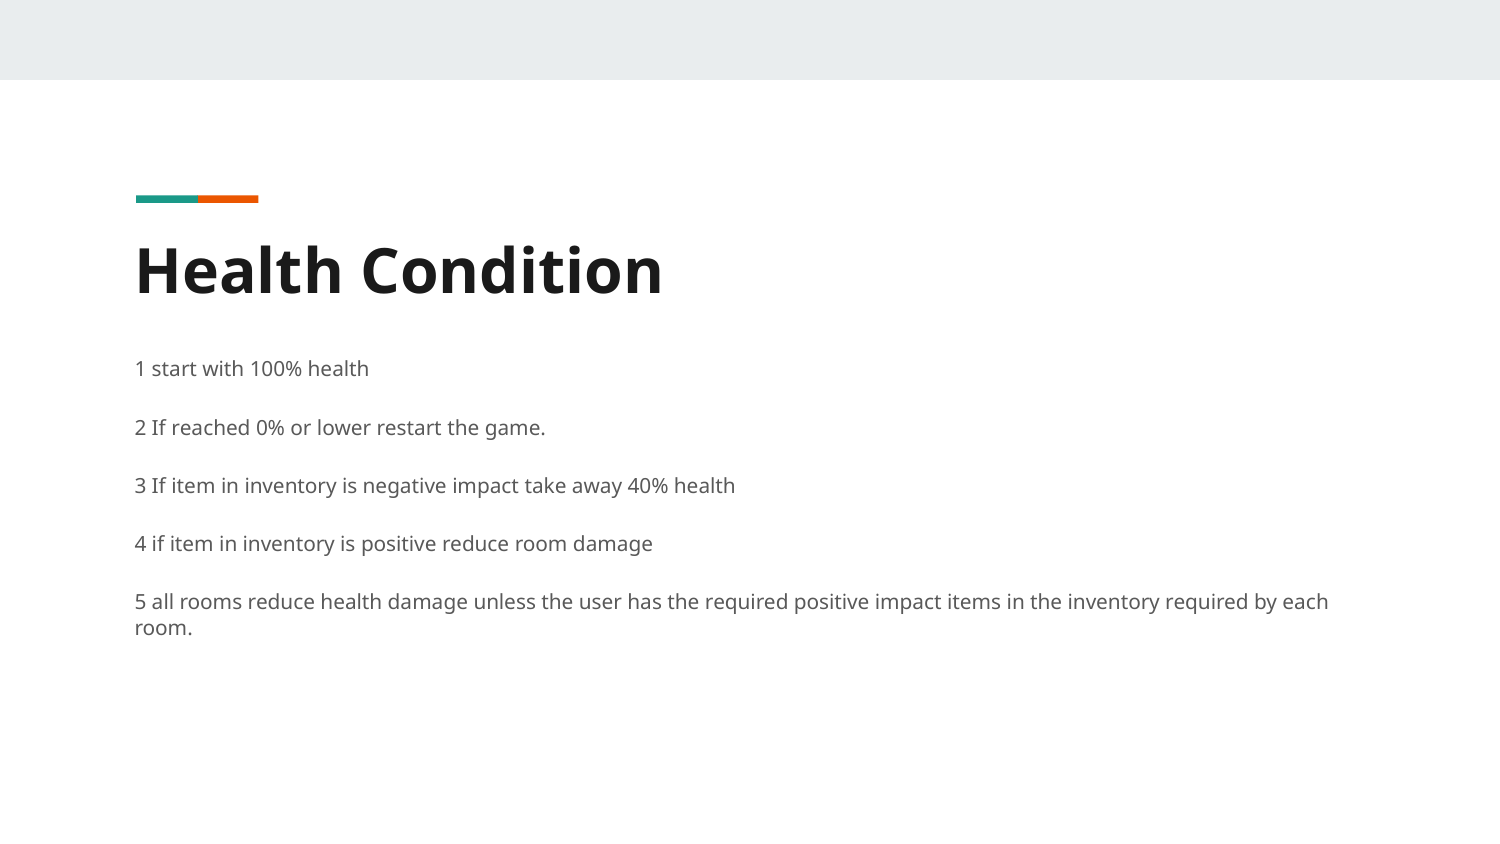

# Health Condition
1 start with 100% health
2 If reached 0% or lower restart the game.
3 If item in inventory is negative impact take away 40% health
4 if item in inventory is positive reduce room damage
5 all rooms reduce health damage unless the user has the required positive impact items in the inventory required by each room.